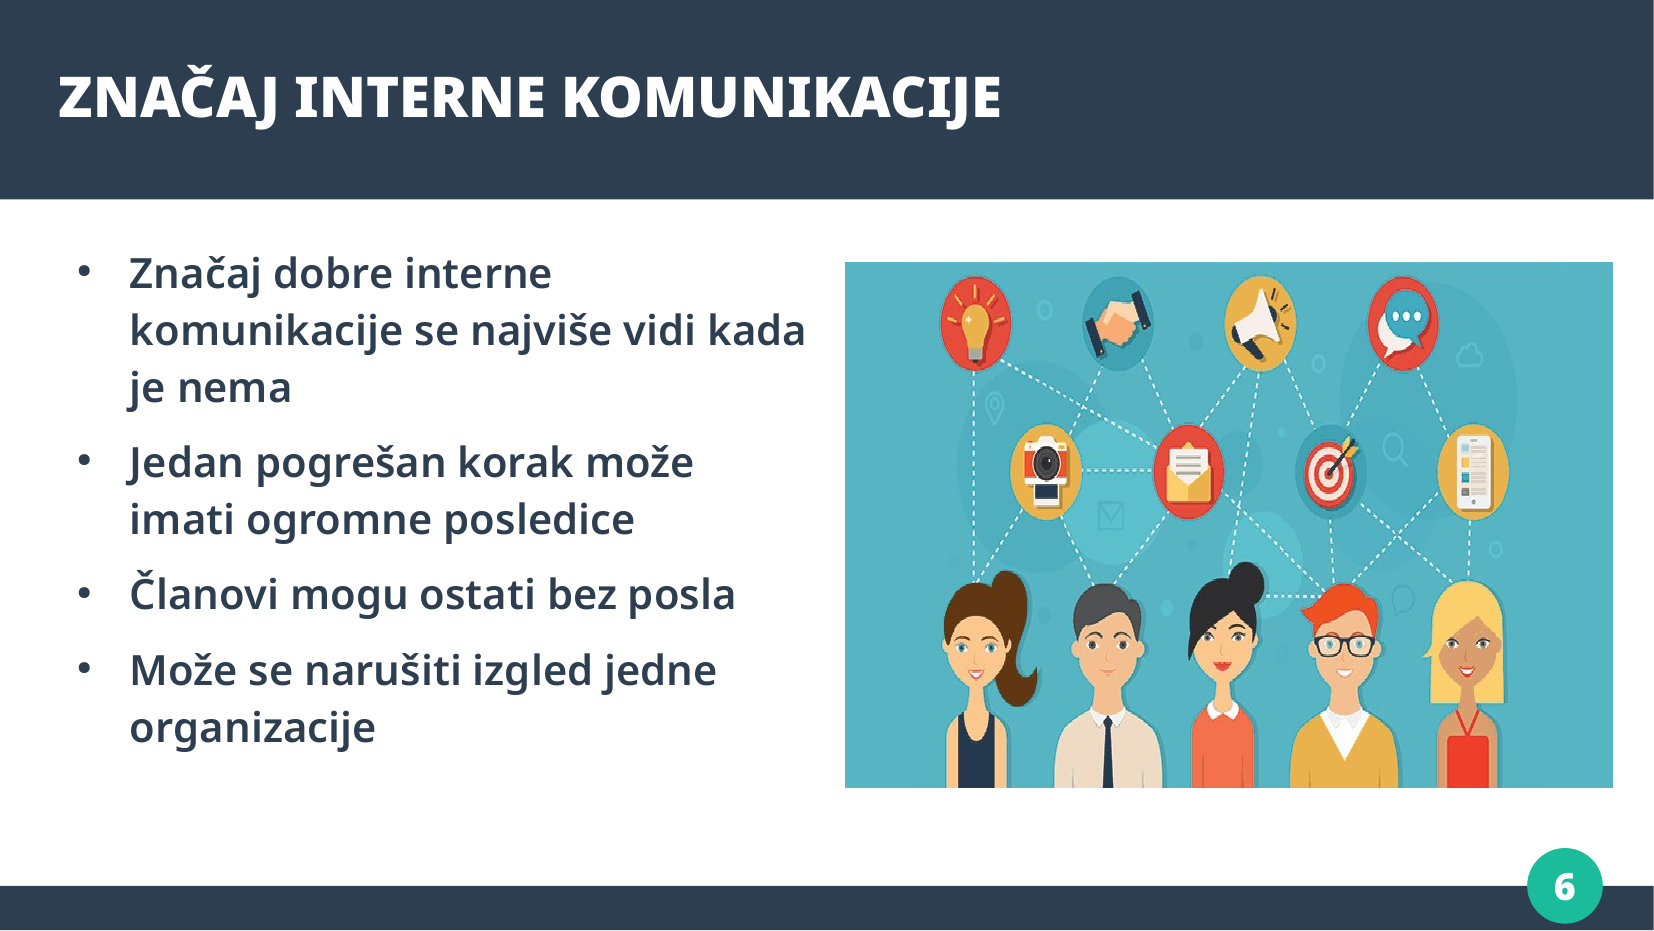

# ZNAČAJ INTERNE KOMUNIKACIJE
Značaj dobre interne komunikacije se najviše vidi kada je nema
Jedan pogrešan korak može imati ogromne posledice
Članovi mogu ostati bez posla
Može se narušiti izgled jedne organizacije